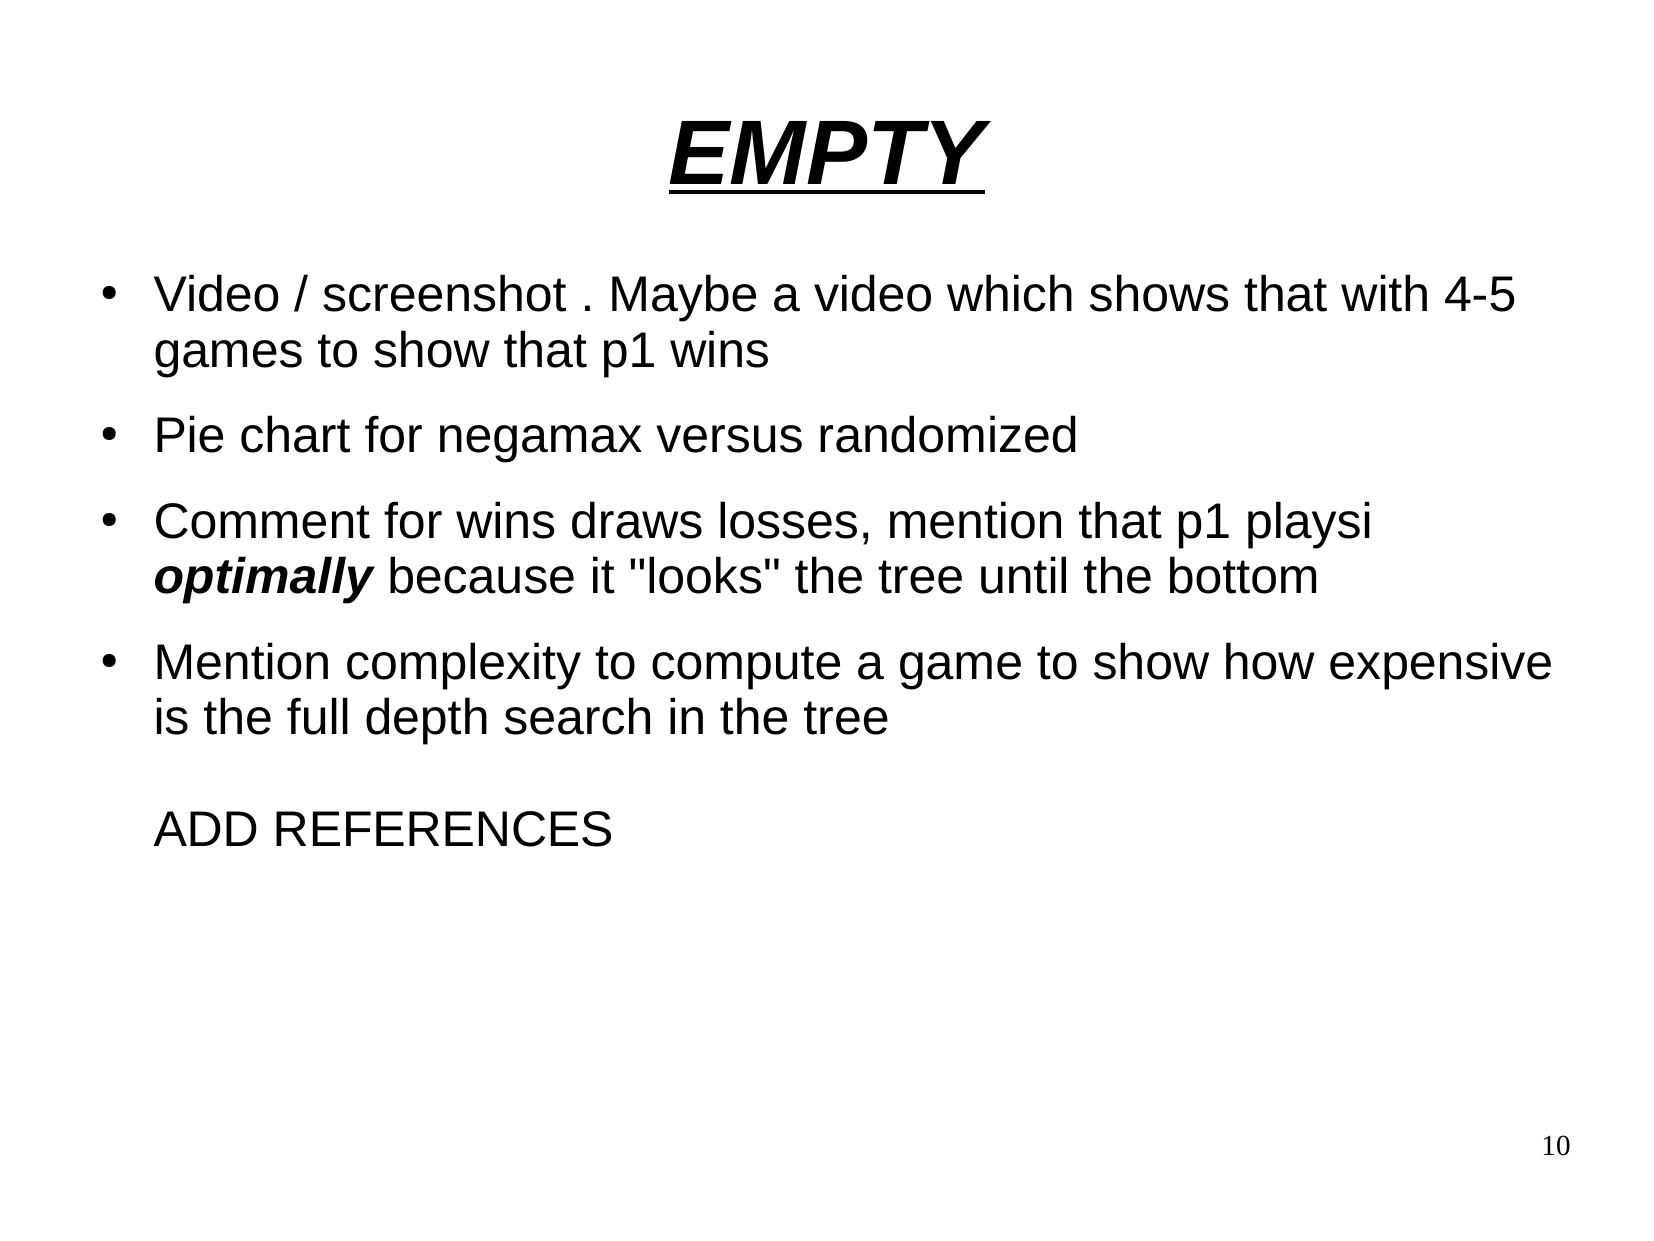

# EMPTY
Video / screenshot . Maybe a video which shows that with 4-5 games to show that p1 wins
Pie chart for negamax versus randomized
Comment for wins draws losses, mention that p1 playsi optimally because it "looks" the tree until the bottom
Mention complexity to compute a game to show how expensive is the full depth search in the tree
ADD REFERENCES
10